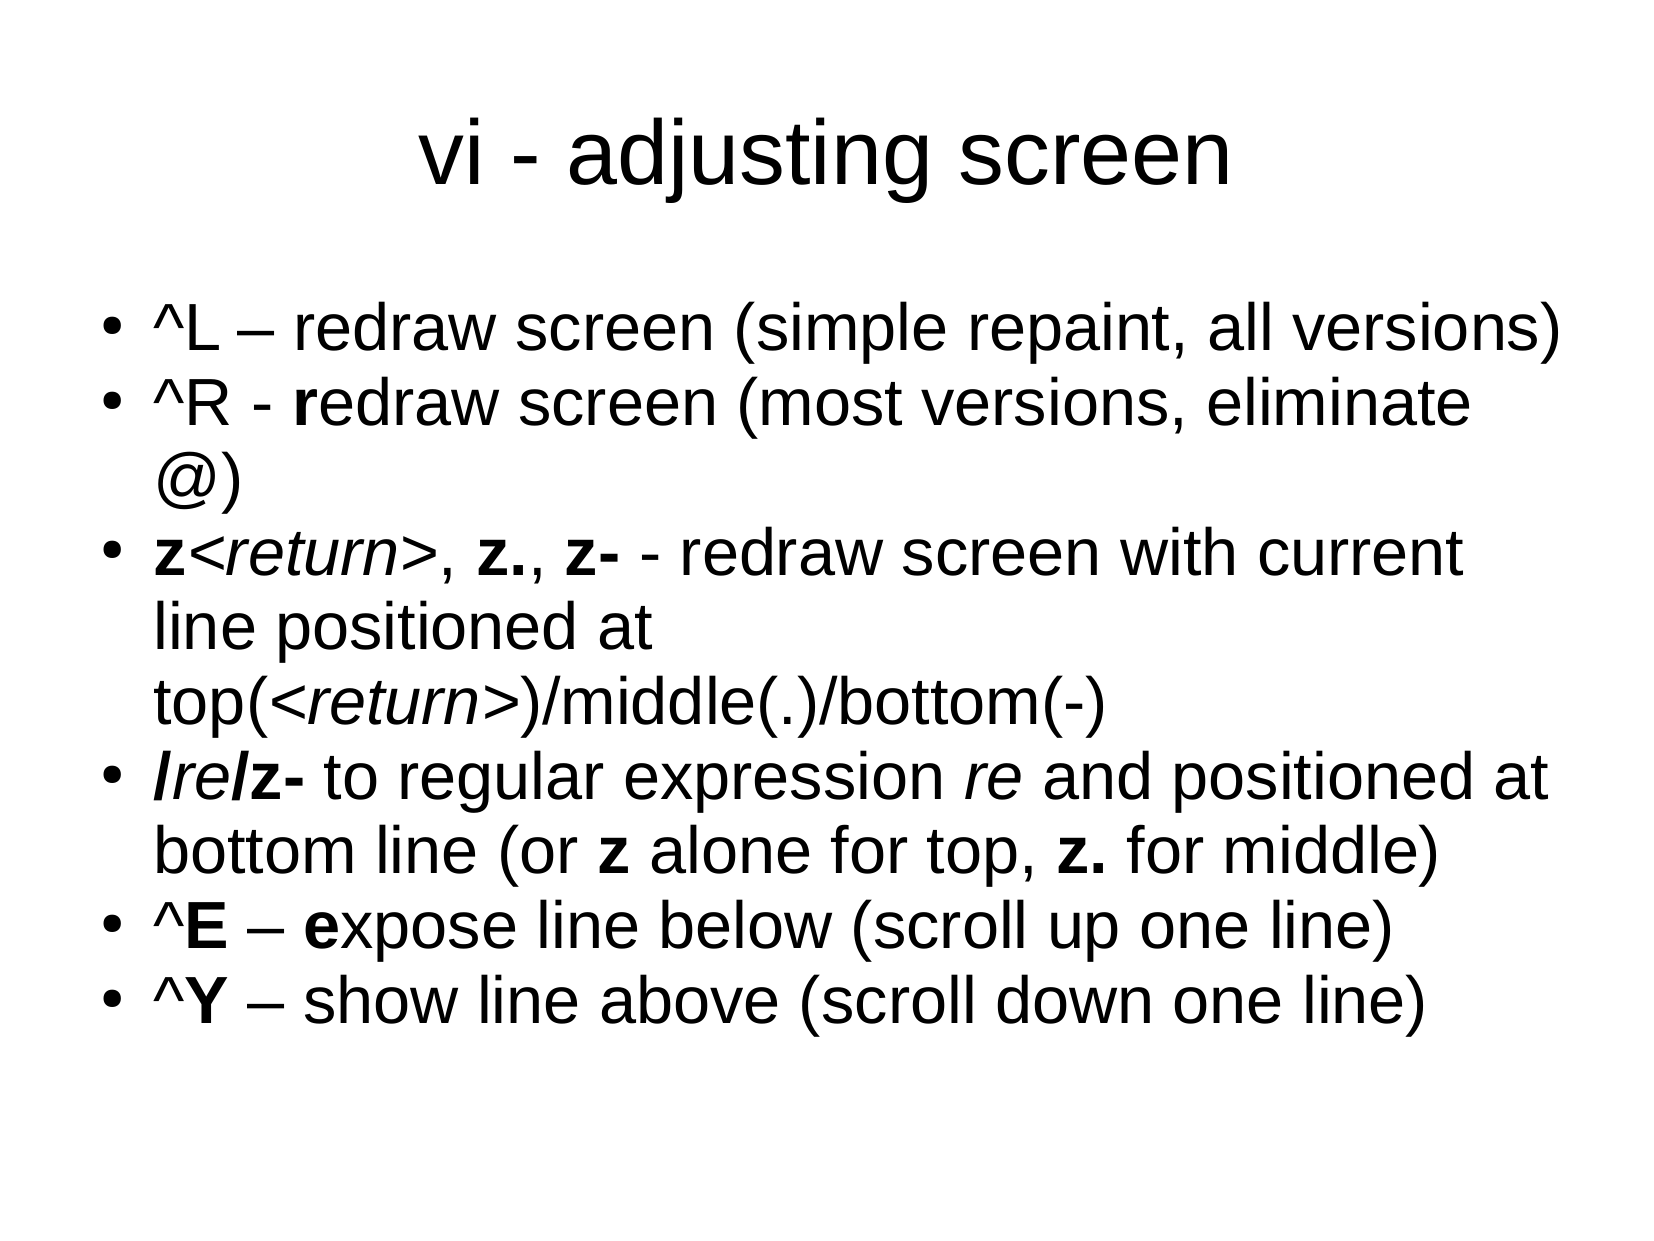

# vi - adjusting screen
^L – redraw screen (simple repaint, all versions)
^R - redraw screen (most versions, eliminate @)
z<return>, z., z- - redraw screen with current line positioned at top(<return>)/middle(.)/bottom(-)
/re/z- to regular expression re and positioned at bottom line (or z alone for top, z. for middle)
^E – expose line below (scroll up one line)
^Y – show line above (scroll down one line)